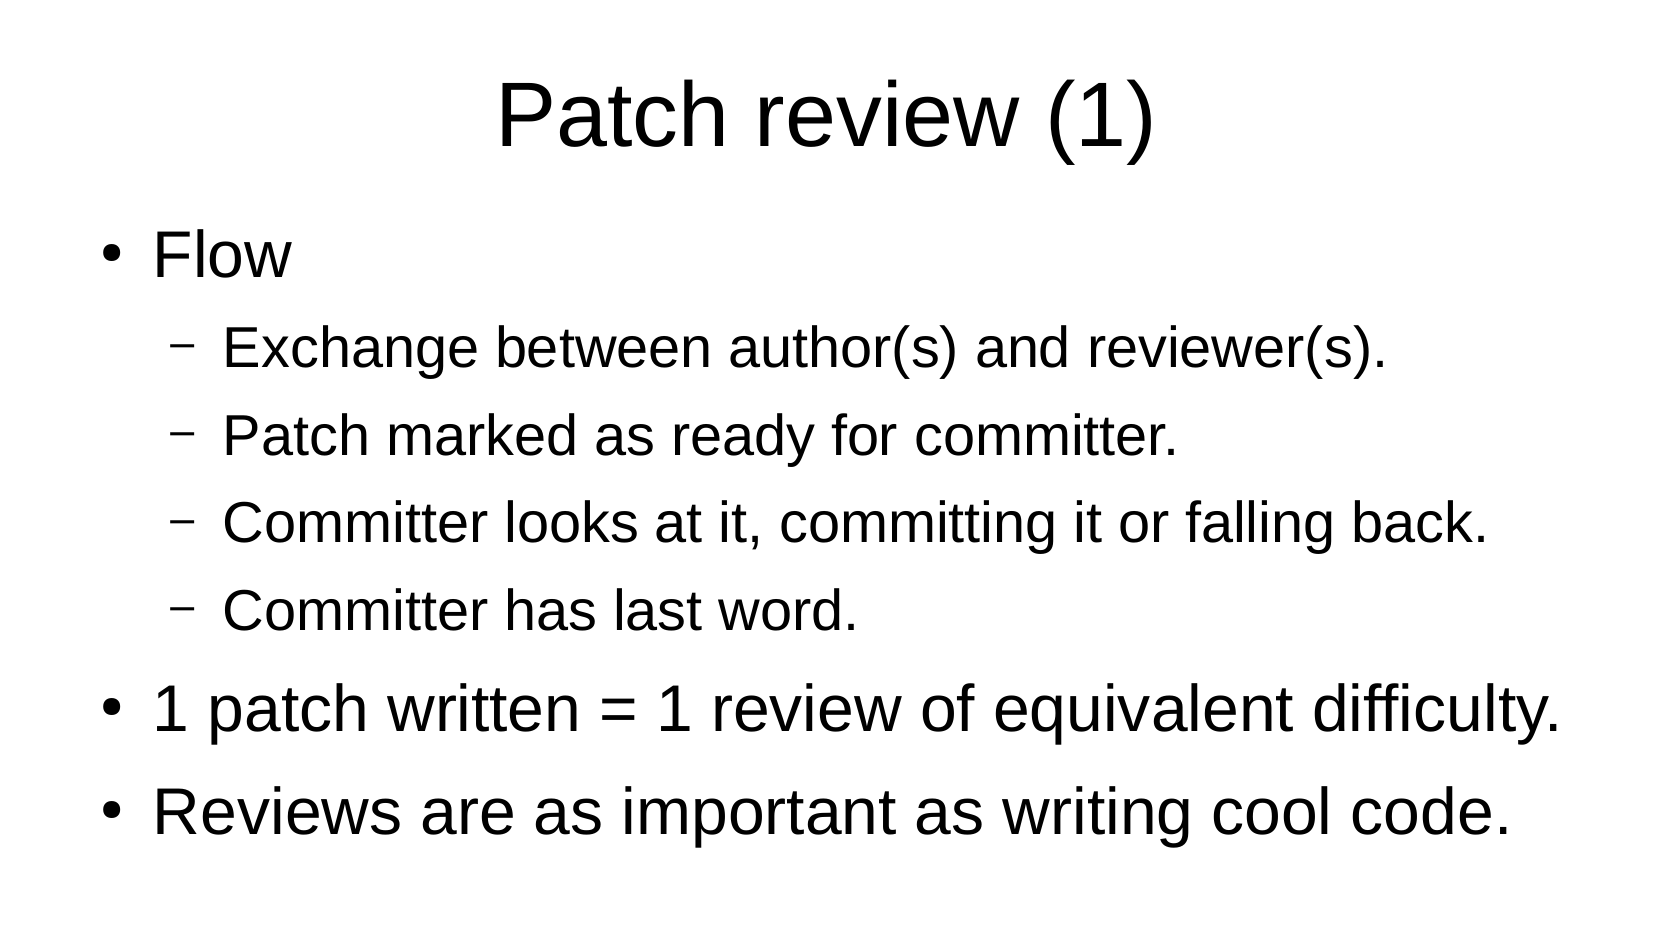

# Patch review (1)
Flow
Exchange between author(s) and reviewer(s).
Patch marked as ready for committer.
Committer looks at it, committing it or falling back.
Committer has last word.
1 patch written = 1 review of equivalent difficulty.
Reviews are as important as writing cool code.